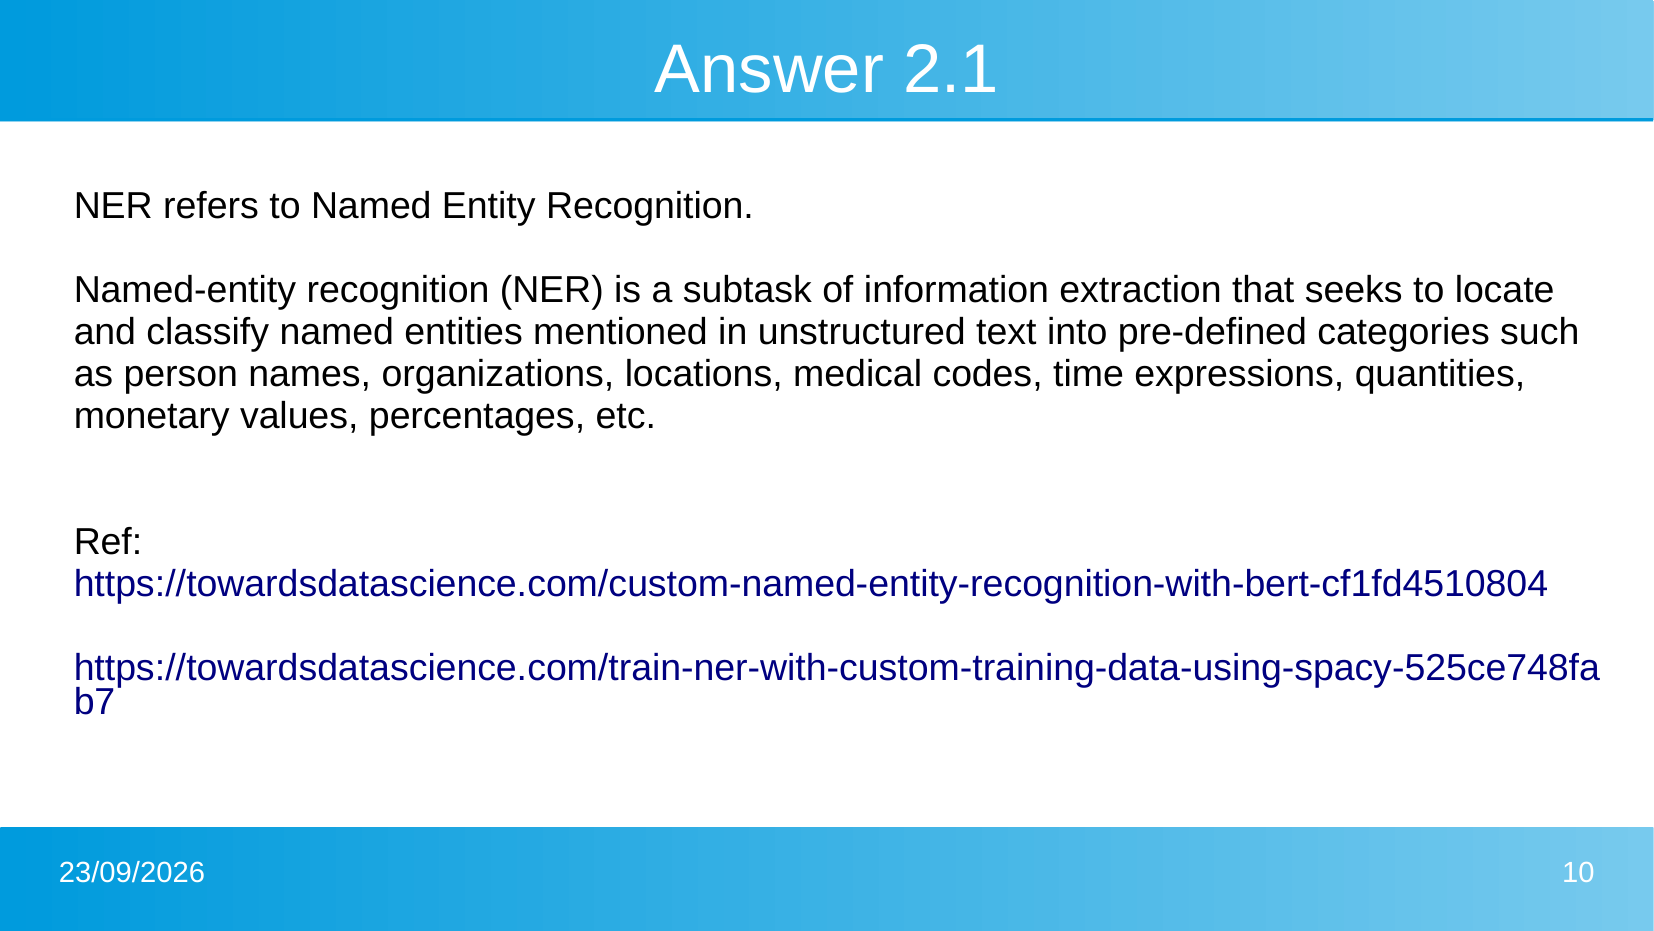

# Answer 2.1
NER refers to Named Entity Recognition.
Named-entity recognition (NER) is a subtask of information extraction that seeks to locate and classify named entities mentioned in unstructured text into pre-defined categories such as person names, organizations, locations, medical codes, time expressions, quantities, monetary values, percentages, etc.
Ref:
https://towardsdatascience.com/custom-named-entity-recognition-with-bert-cf1fd4510804
https://towardsdatascience.com/train-ner-with-custom-training-data-using-spacy-525ce748fab7
10